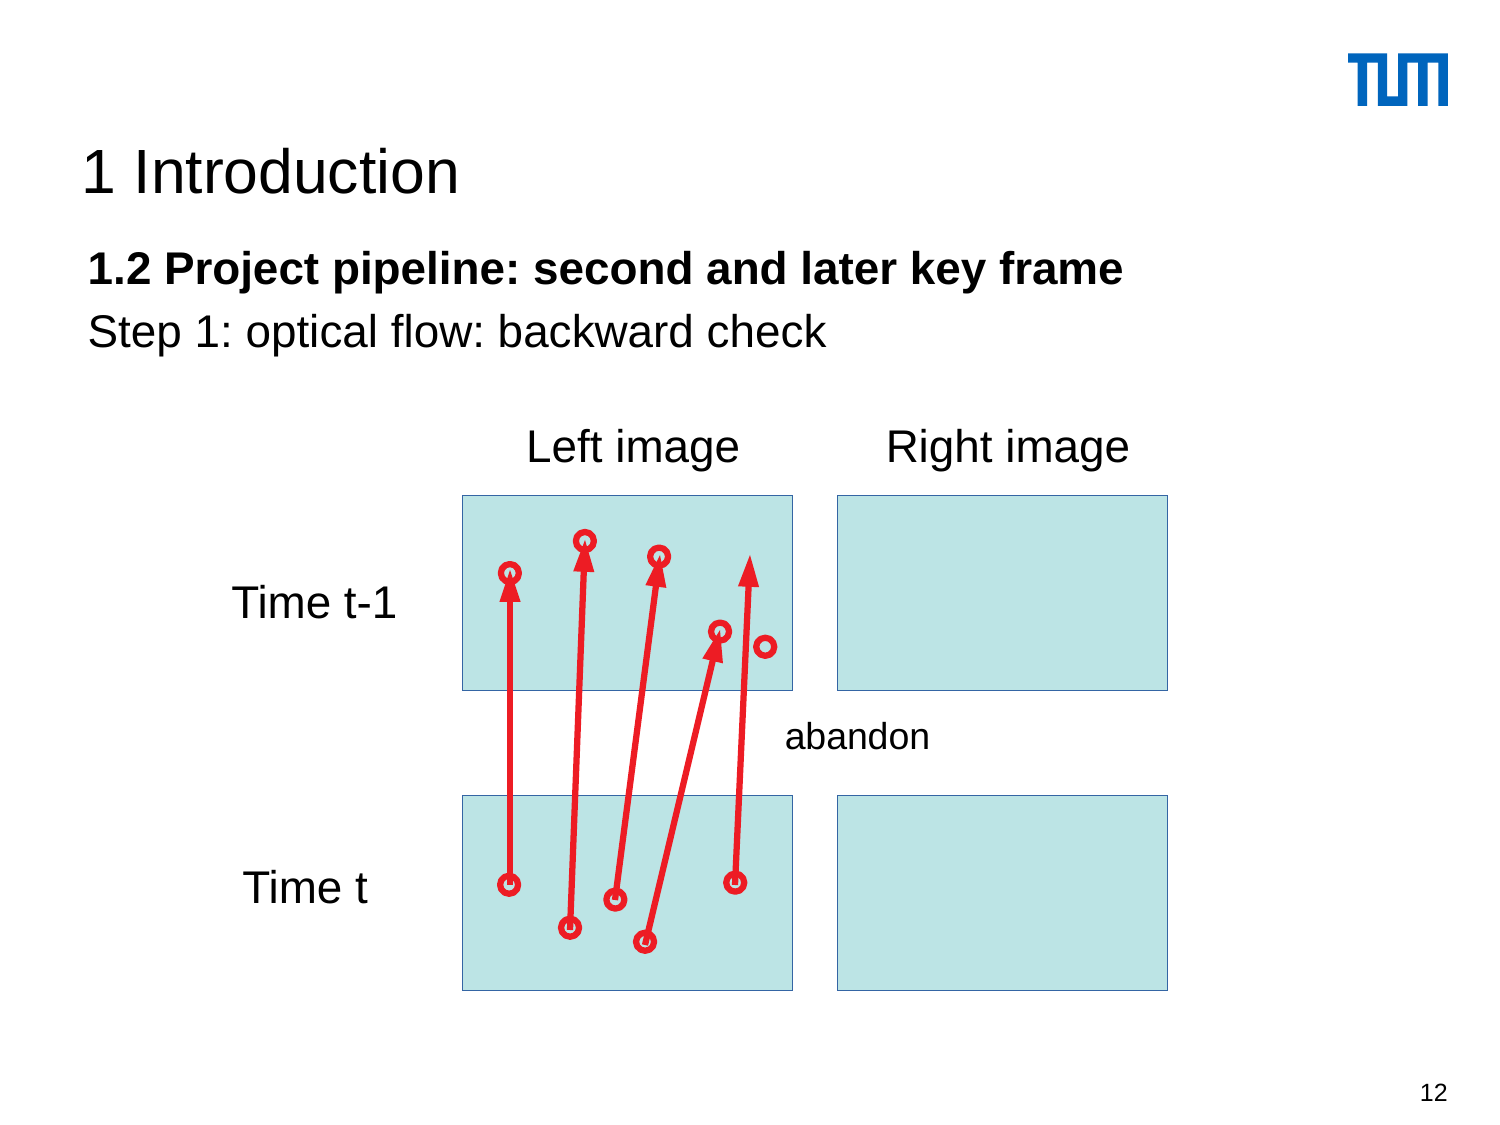

1 Introduction
# 1.2 Project pipeline: second and later key frame
Step 1: optical flow: backward check
Left image
Right image
Time t-1
abandon
Time t